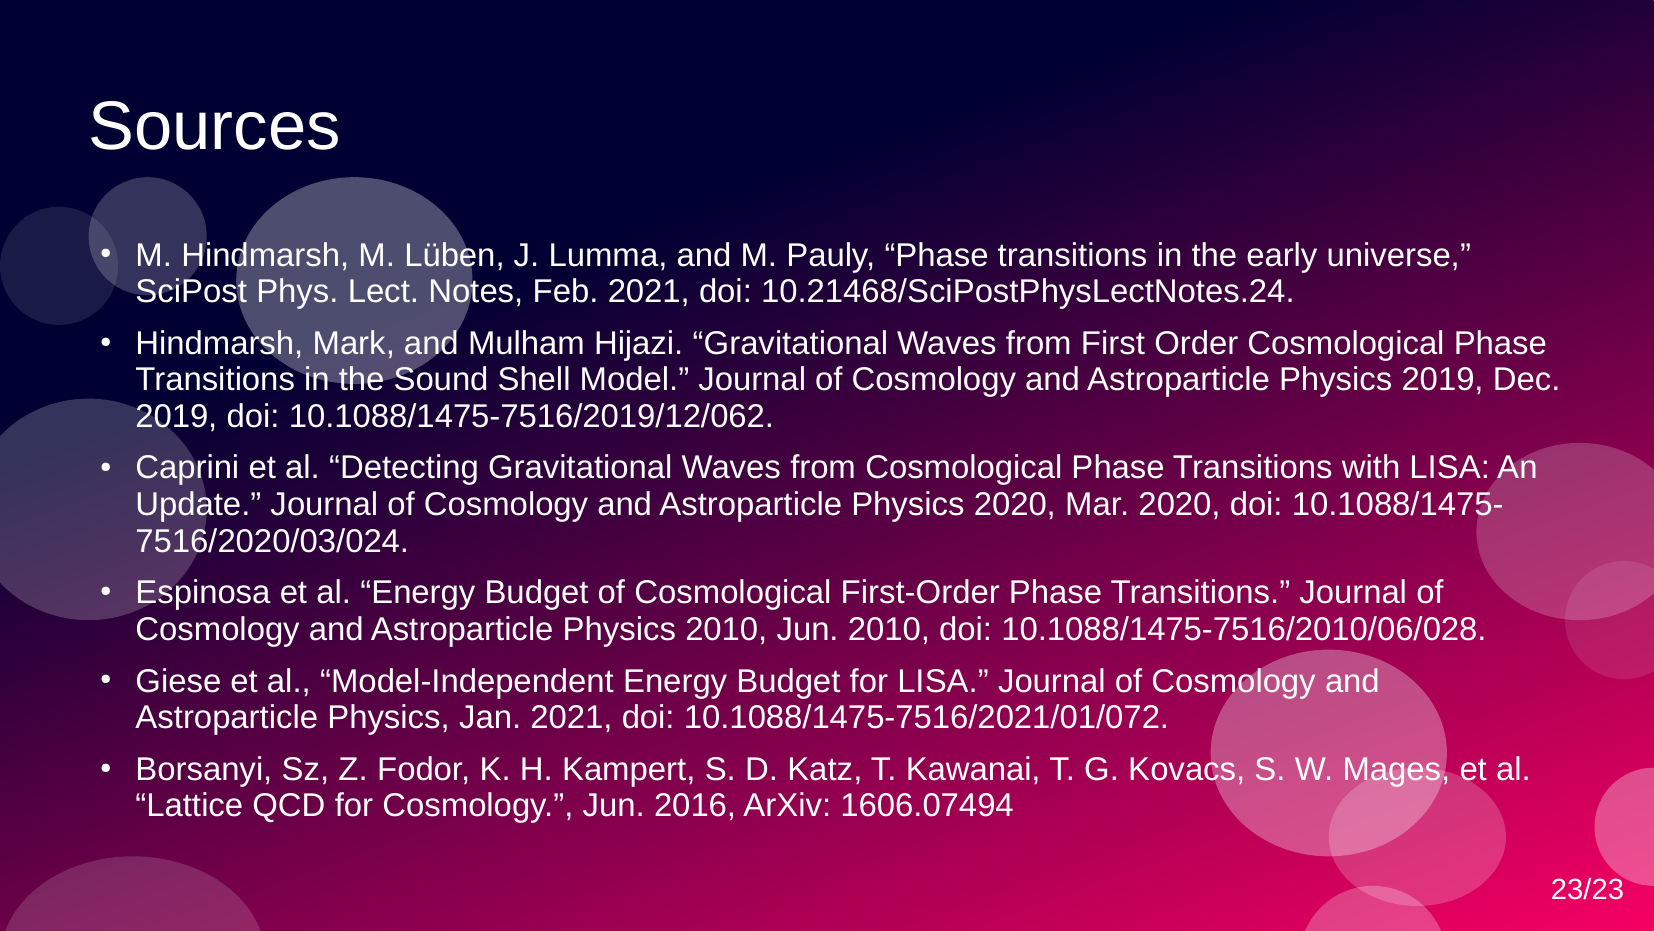

# Sources
M. Hindmarsh, M. Lüben, J. Lumma, and M. Pauly, “Phase transitions in the early universe,” SciPost Phys. Lect. Notes, Feb. 2021, doi: 10.21468/SciPostPhysLectNotes.24.
Hindmarsh, Mark, and Mulham Hijazi. “Gravitational Waves from First Order Cosmological Phase Transitions in the Sound Shell Model.” Journal of Cosmology and Astroparticle Physics 2019, Dec. 2019, doi: 10.1088/1475-7516/2019/12/062.
Caprini et al. “Detecting Gravitational Waves from Cosmological Phase Transitions with LISA: An Update.” Journal of Cosmology and Astroparticle Physics 2020, Mar. 2020, doi: 10.1088/1475-7516/2020/03/024.
Espinosa et al. “Energy Budget of Cosmological First-Order Phase Transitions.” Journal of Cosmology and Astroparticle Physics 2010, Jun. 2010, doi: 10.1088/1475-7516/2010/06/028.
Giese et al., “Model-Independent Energy Budget for LISA.” Journal of Cosmology and Astroparticle Physics, Jan. 2021, doi: 10.1088/1475-7516/2021/01/072.
Borsanyi, Sz, Z. Fodor, K. H. Kampert, S. D. Katz, T. Kawanai, T. G. Kovacs, S. W. Mages, et al. “Lattice QCD for Cosmology.”, Jun. 2016, ArXiv: 1606.07494
23